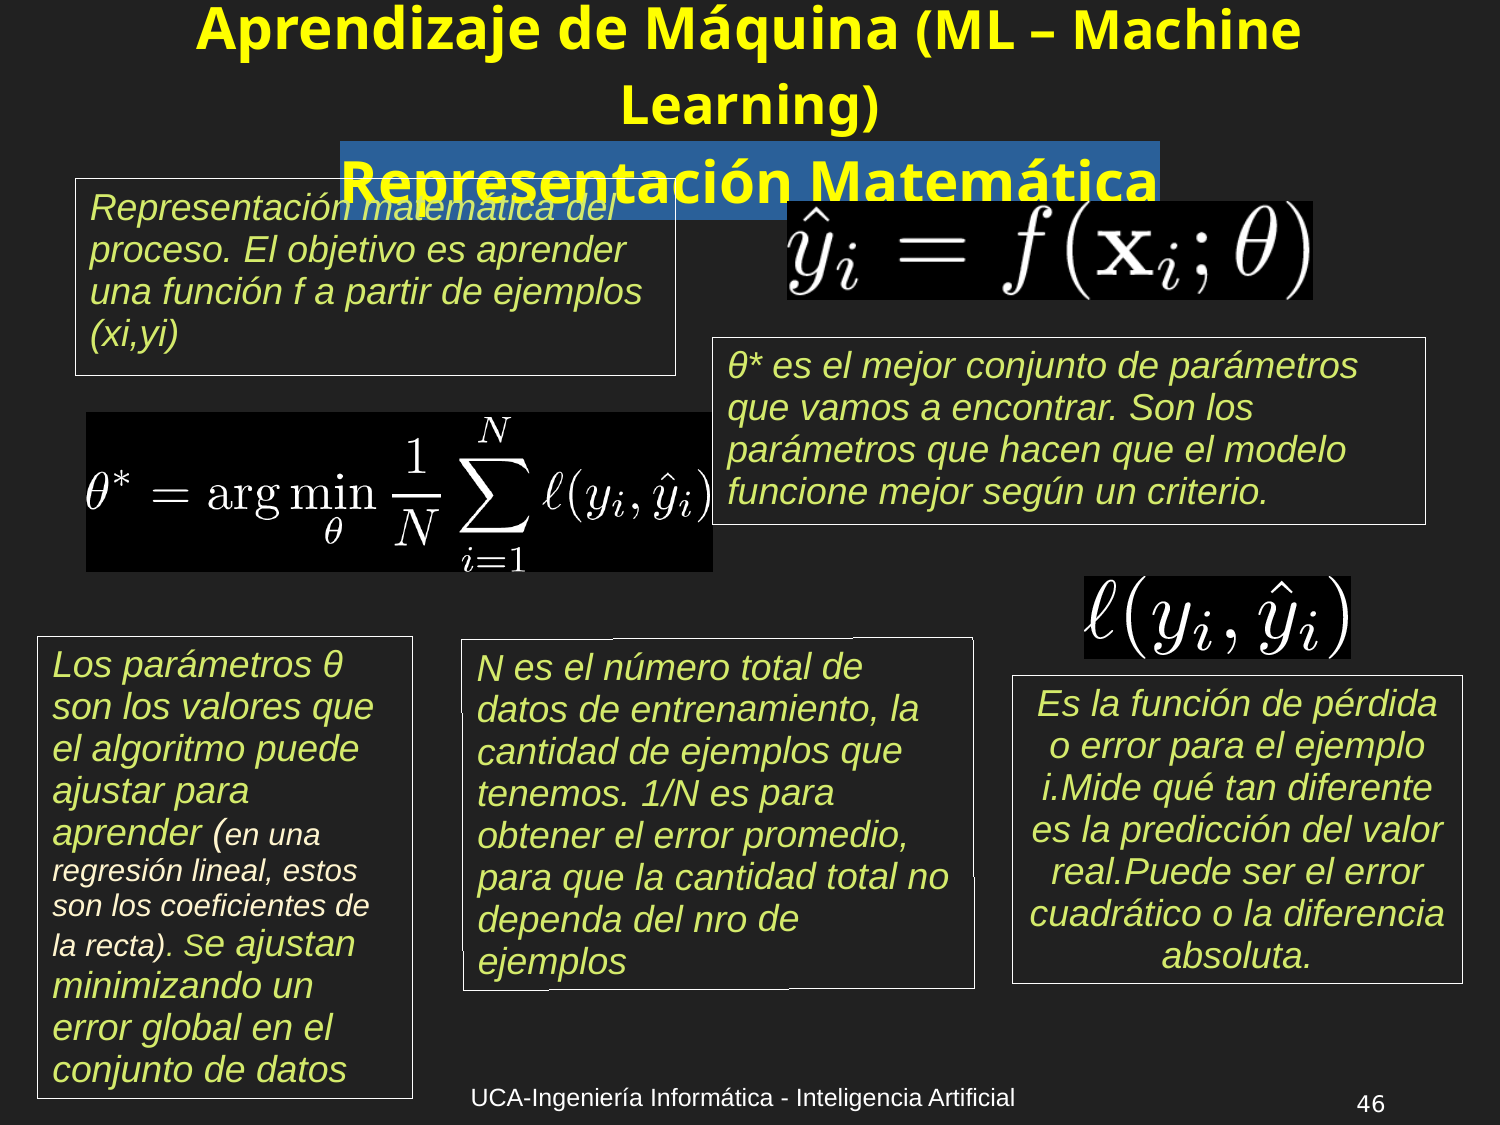

# Aprendizaje de Máquina (ML – Machine Learning) Representación Matemática
Representación matemática del proceso. El objetivo es aprender una función f a partir de ejemplos (xi,yi)
θ* es el mejor conjunto de parámetros que vamos a encontrar. Son los parámetros que hacen que el modelo funcione mejor según un criterio.
Los parámetros θ son los valores que el algoritmo puede ajustar para aprender (en una regresión lineal, estos son los coeficientes de la recta). Se ajustan minimizando un error global en el conjunto de datos
N es el número total de datos de entrenamiento, la cantidad de ejemplos que tenemos. 1/N es para obtener el error promedio, para que la cantidad total no dependa del nro de ejemplos
Es la función de pérdida o error para el ejemplo i.Mide qué tan diferente es la predicción del valor real.Puede ser el error cuadrático o la diferencia absoluta.